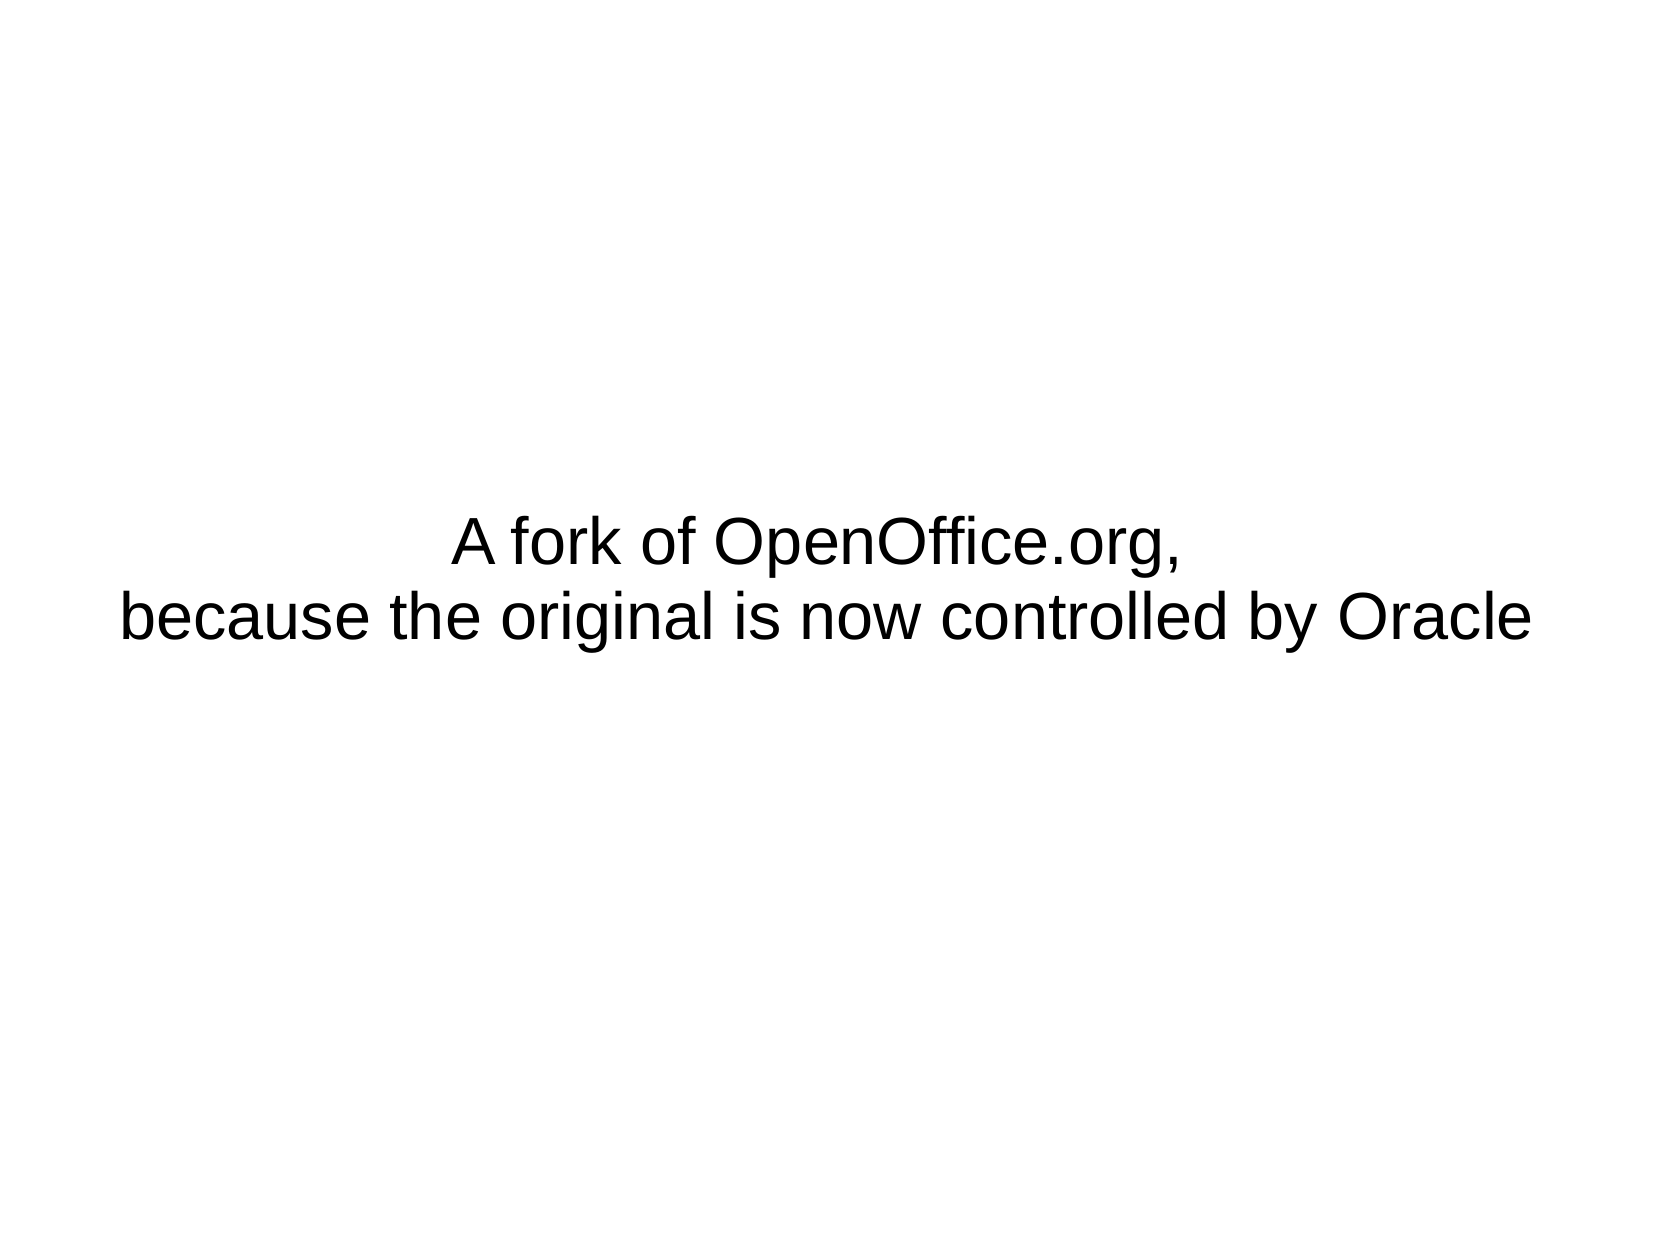

# A fork of OpenOffice.org,
because the original is now controlled by Oracle